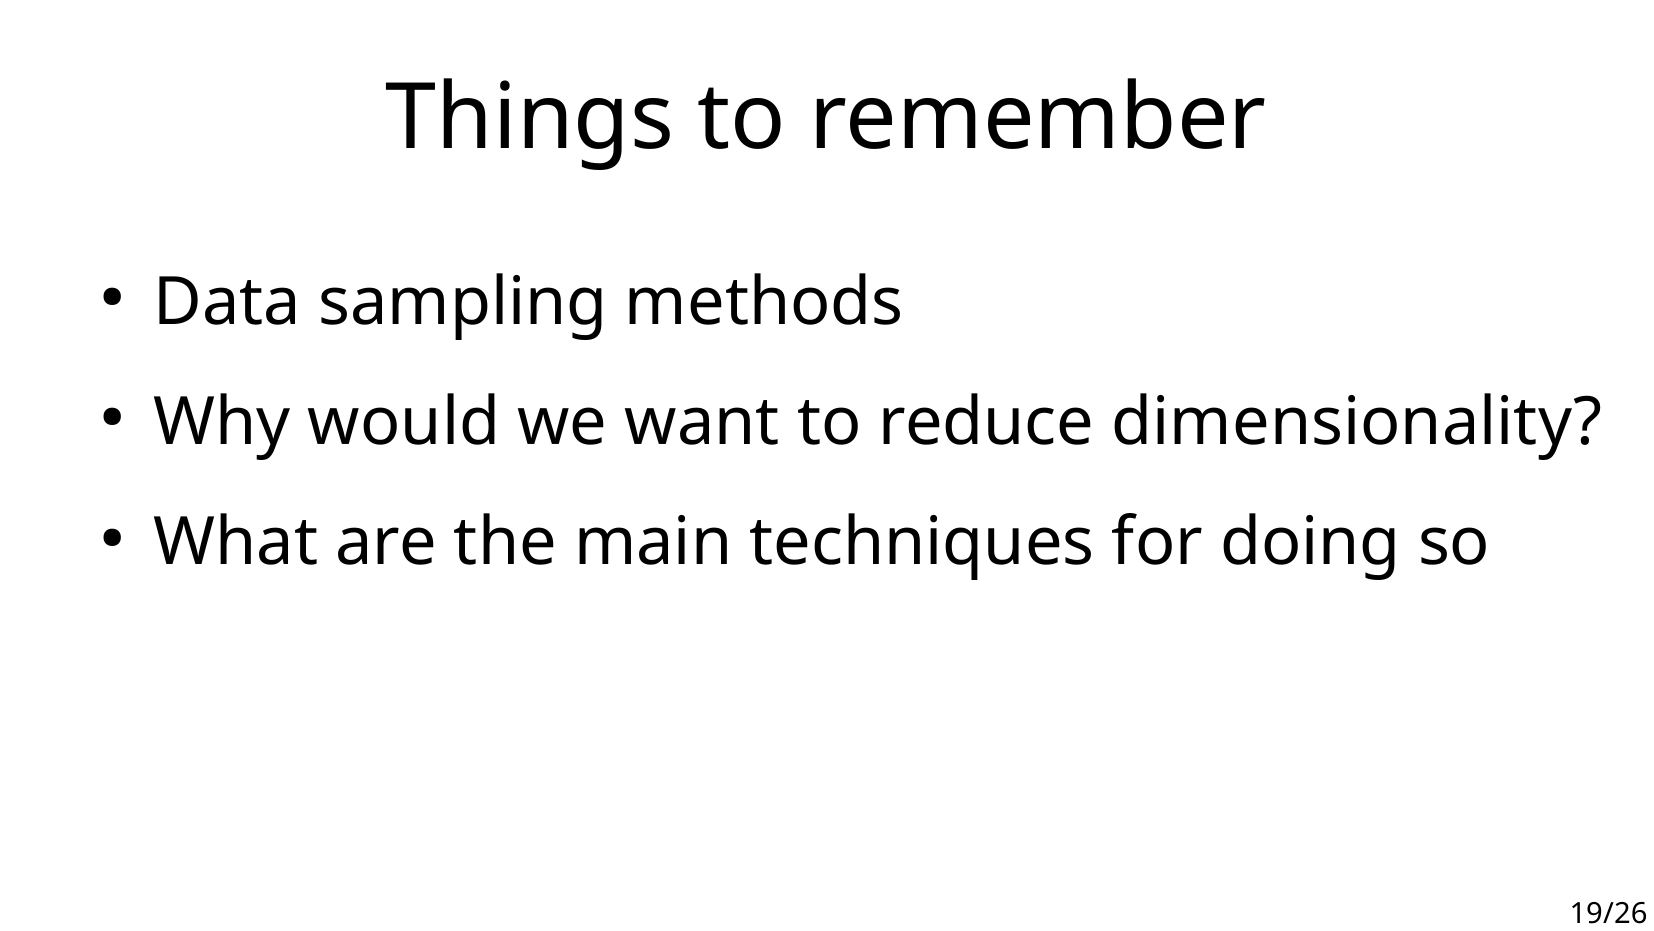

# Things to remember
Data sampling methods
Why would we want to reduce dimensionality?
What are the main techniques for doing so
19